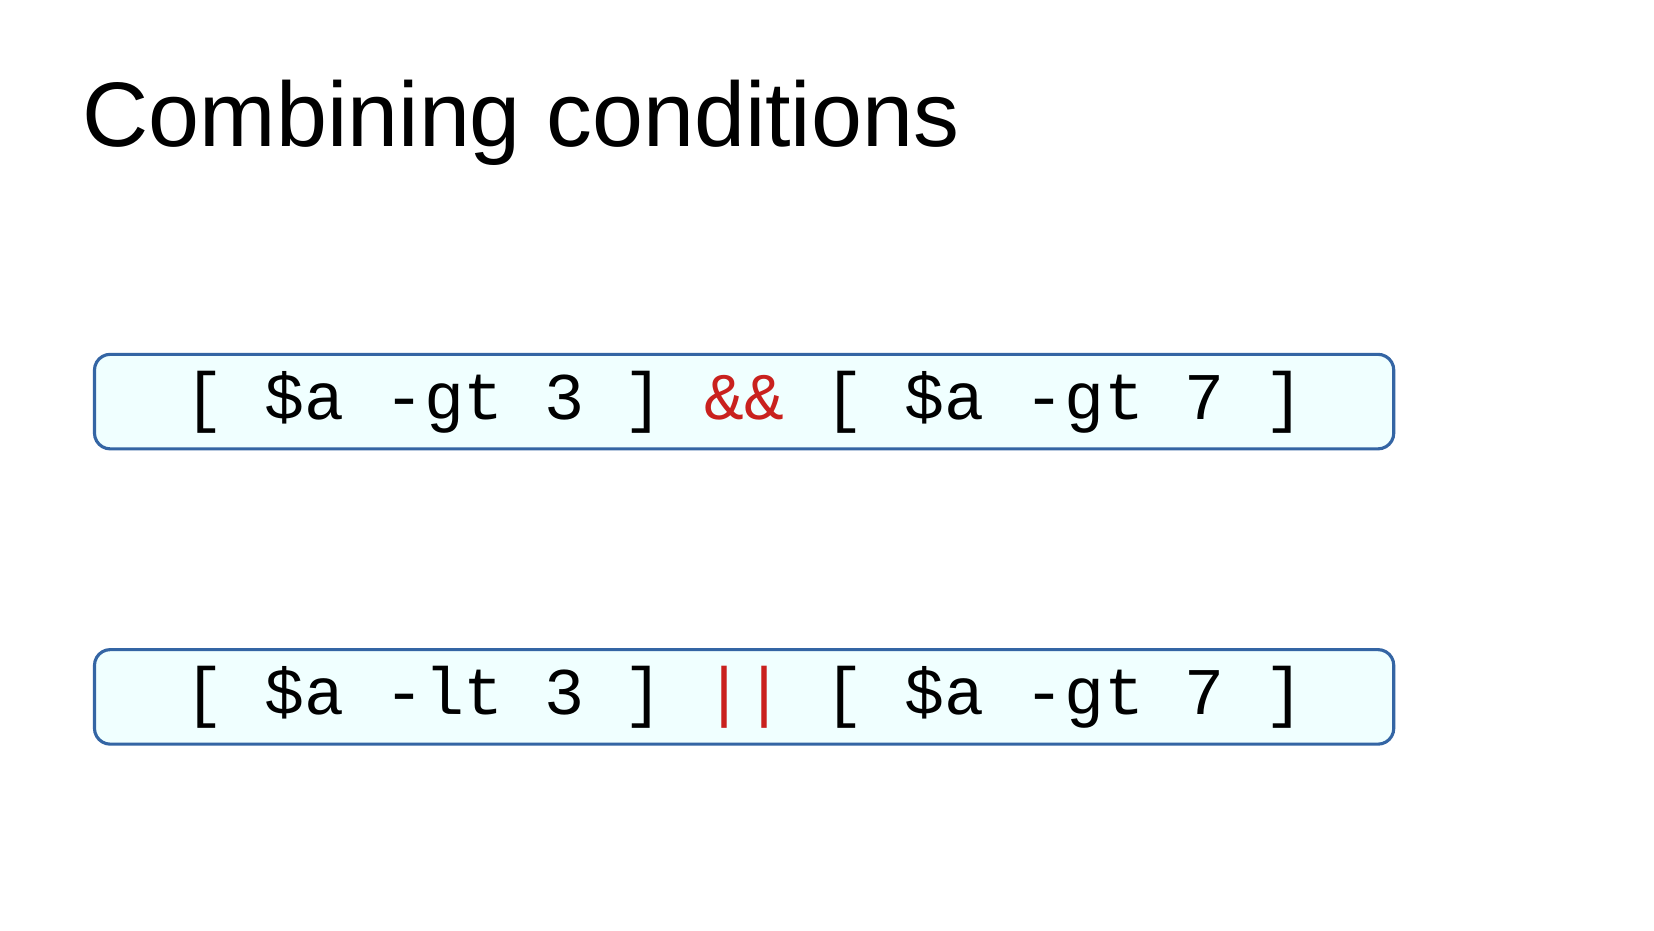

# Combining conditions
[ $a -gt 3 ] && [ $a -gt 7 ]
[ $a -lt 3 ] || [ $a -gt 7 ]